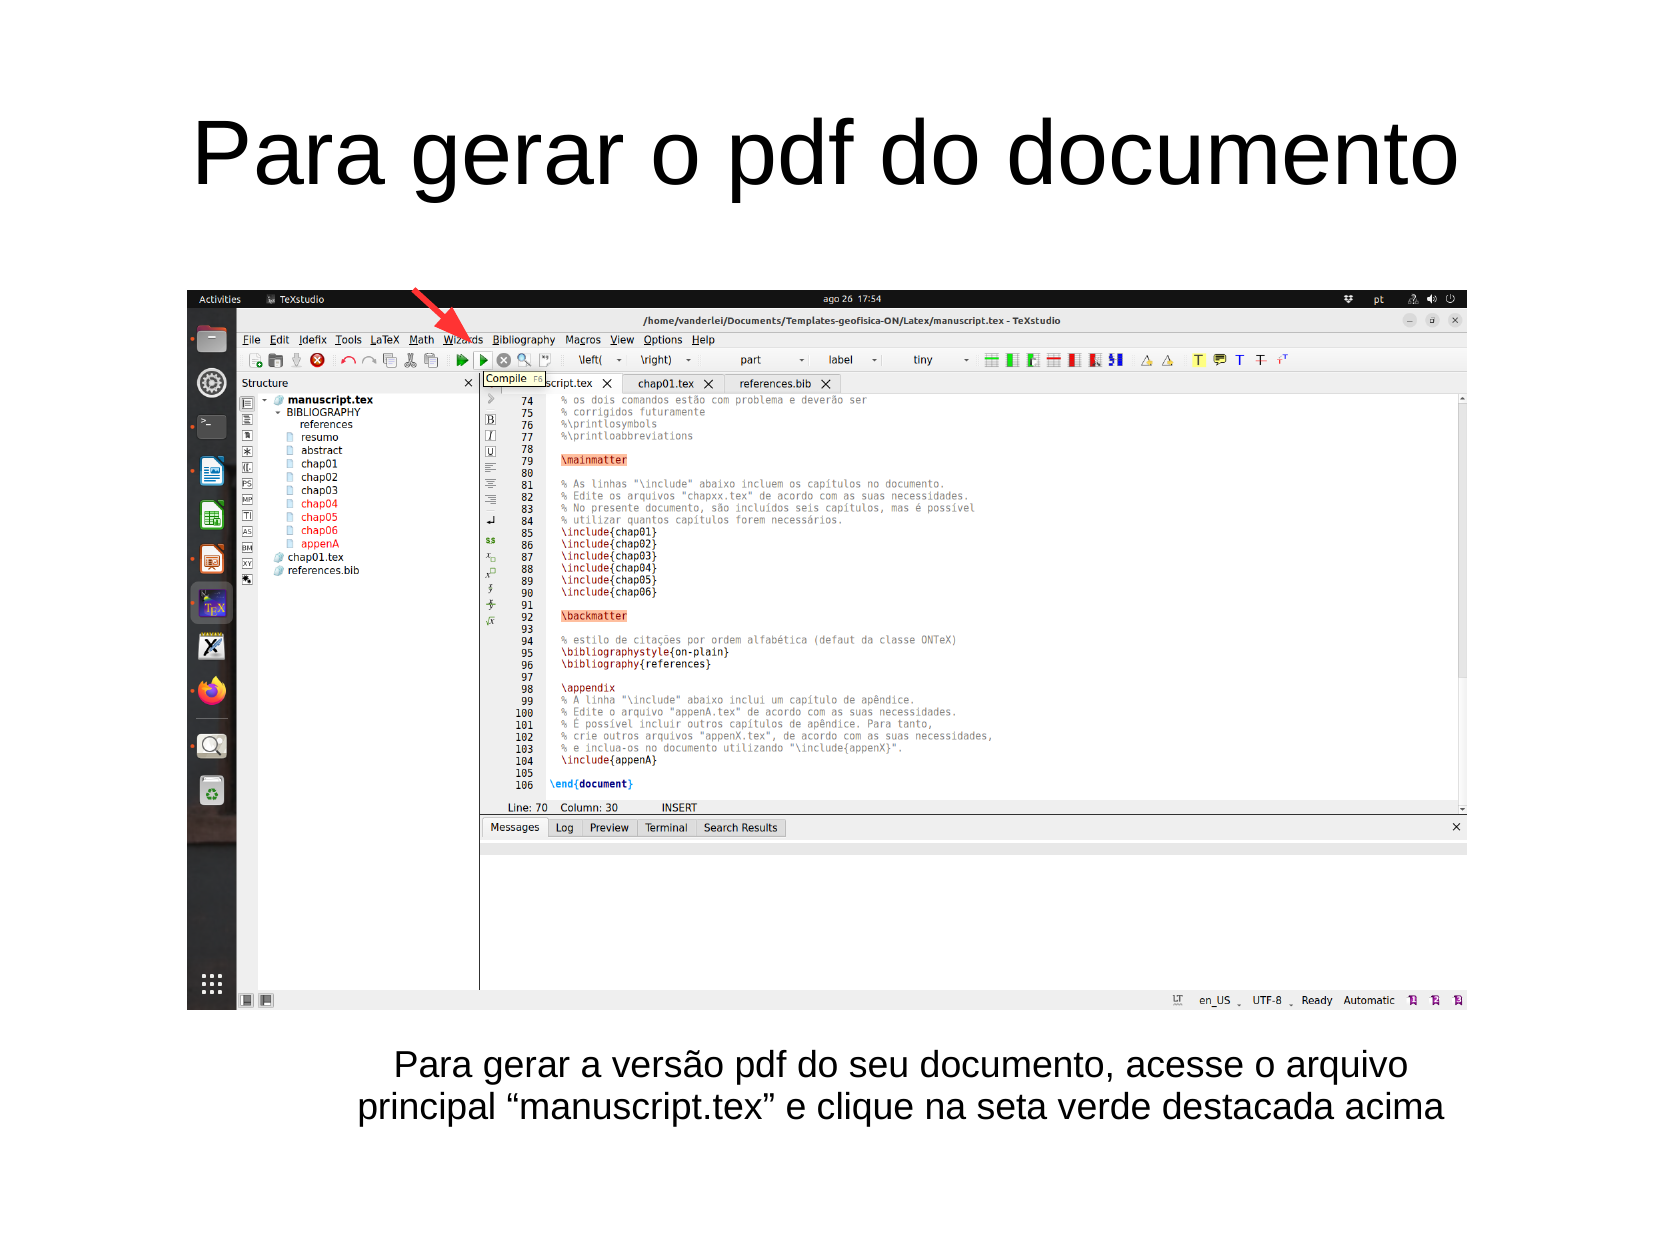

# Para gerar o pdf do documento
Para gerar a versão pdf do seu documento, acesse o arquivo principal “manuscript.tex” e clique na seta verde destacada acima